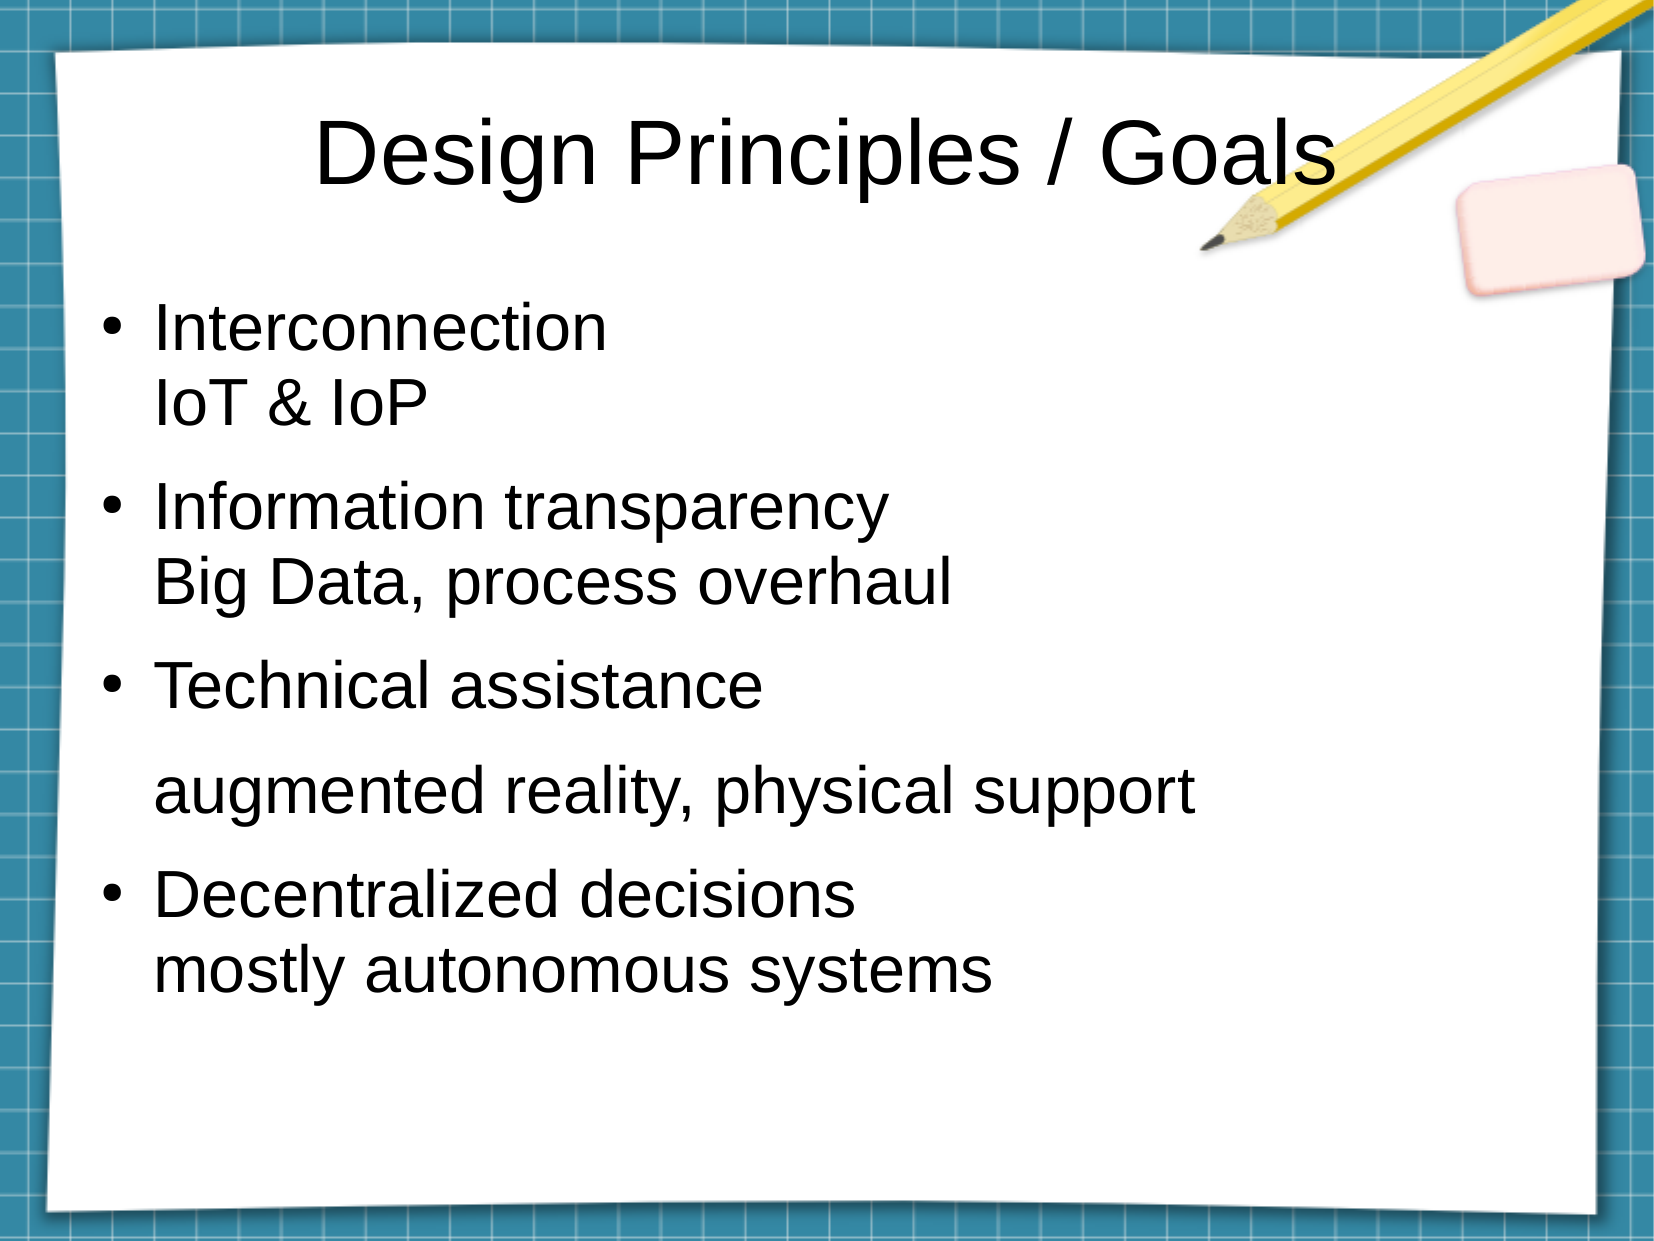

# Design Principles / Goals
Interconnection
IoT & IoP
Information transparency
Big Data, process overhaul
Technical assistance
augmented reality, physical support
Decentralized decisions
mostly autonomous systems